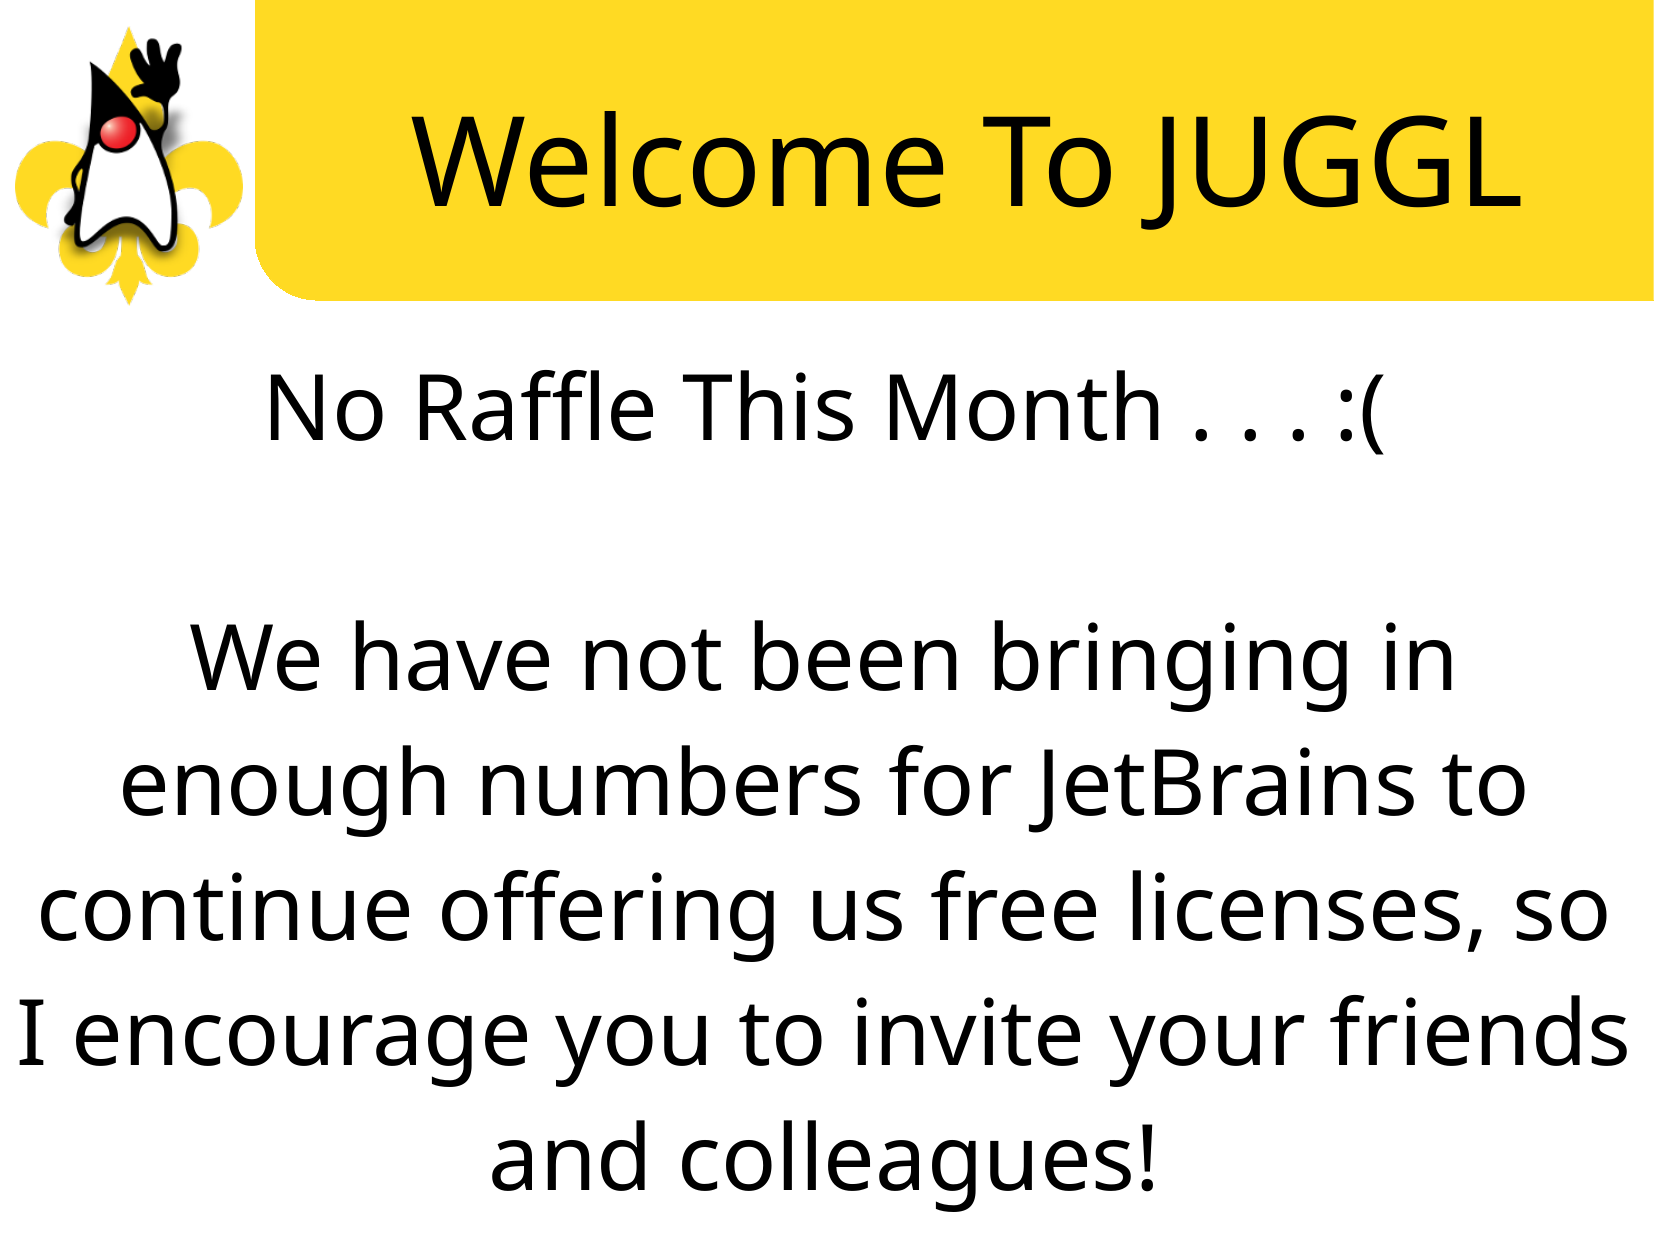

# Welcome To JUGGL
No Raffle This Month . . . :(
We have not been bringing in enough numbers for JetBrains to continue offering us free licenses, so I encourage you to invite your friends and colleagues!